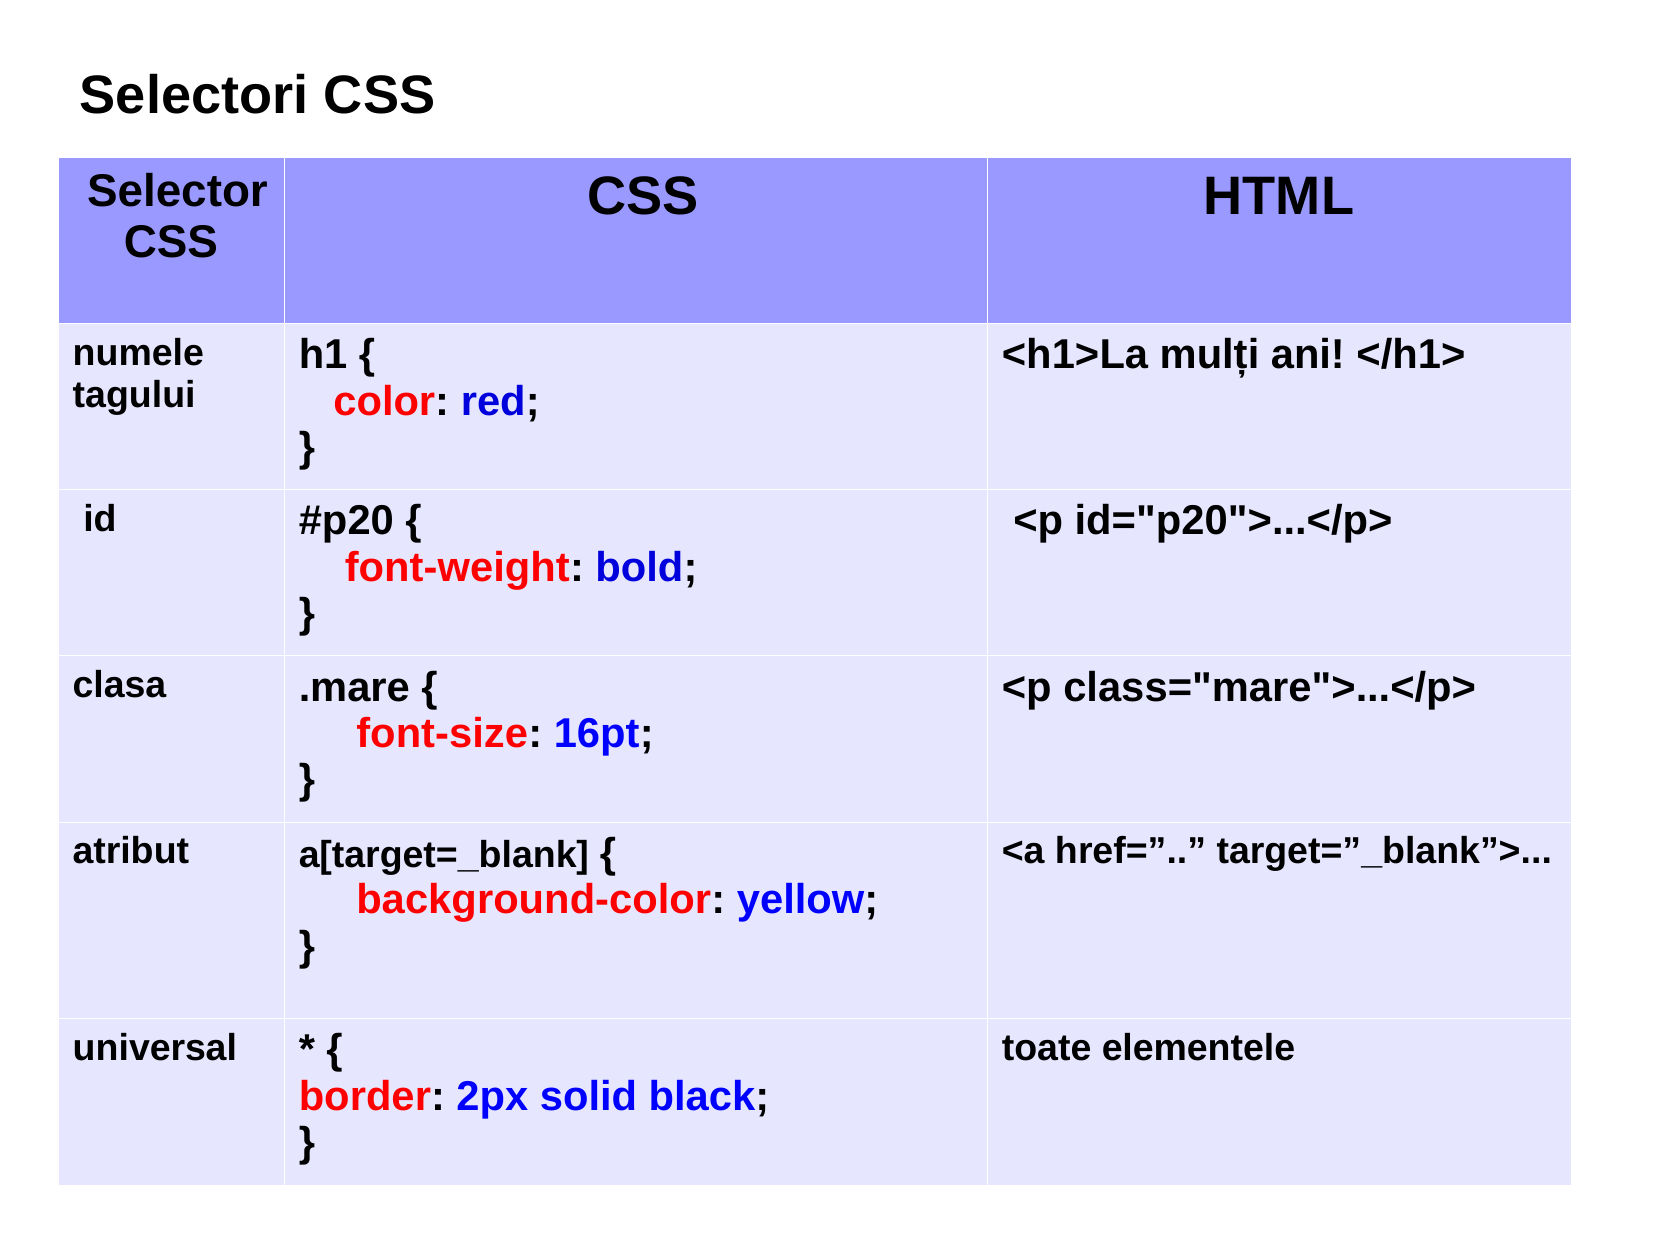

Selectori CSS
| Selector CSS | CSS | HTML |
| --- | --- | --- |
| numele tagului | h1 { color: red; } | <h1>La mulți ani! </h1> |
| id | #p20 { font-weight: bold; } | <p id="p20">...</p> |
| clasa | .mare { font-size: 16pt; } | <p class="mare">...</p> |
| atribut | a[target=\_blank] { background-color: yellow; } | <a href=”..” target=”\_blank”>... |
| universal | \* { border: 2px solid black; } | toate elementele |